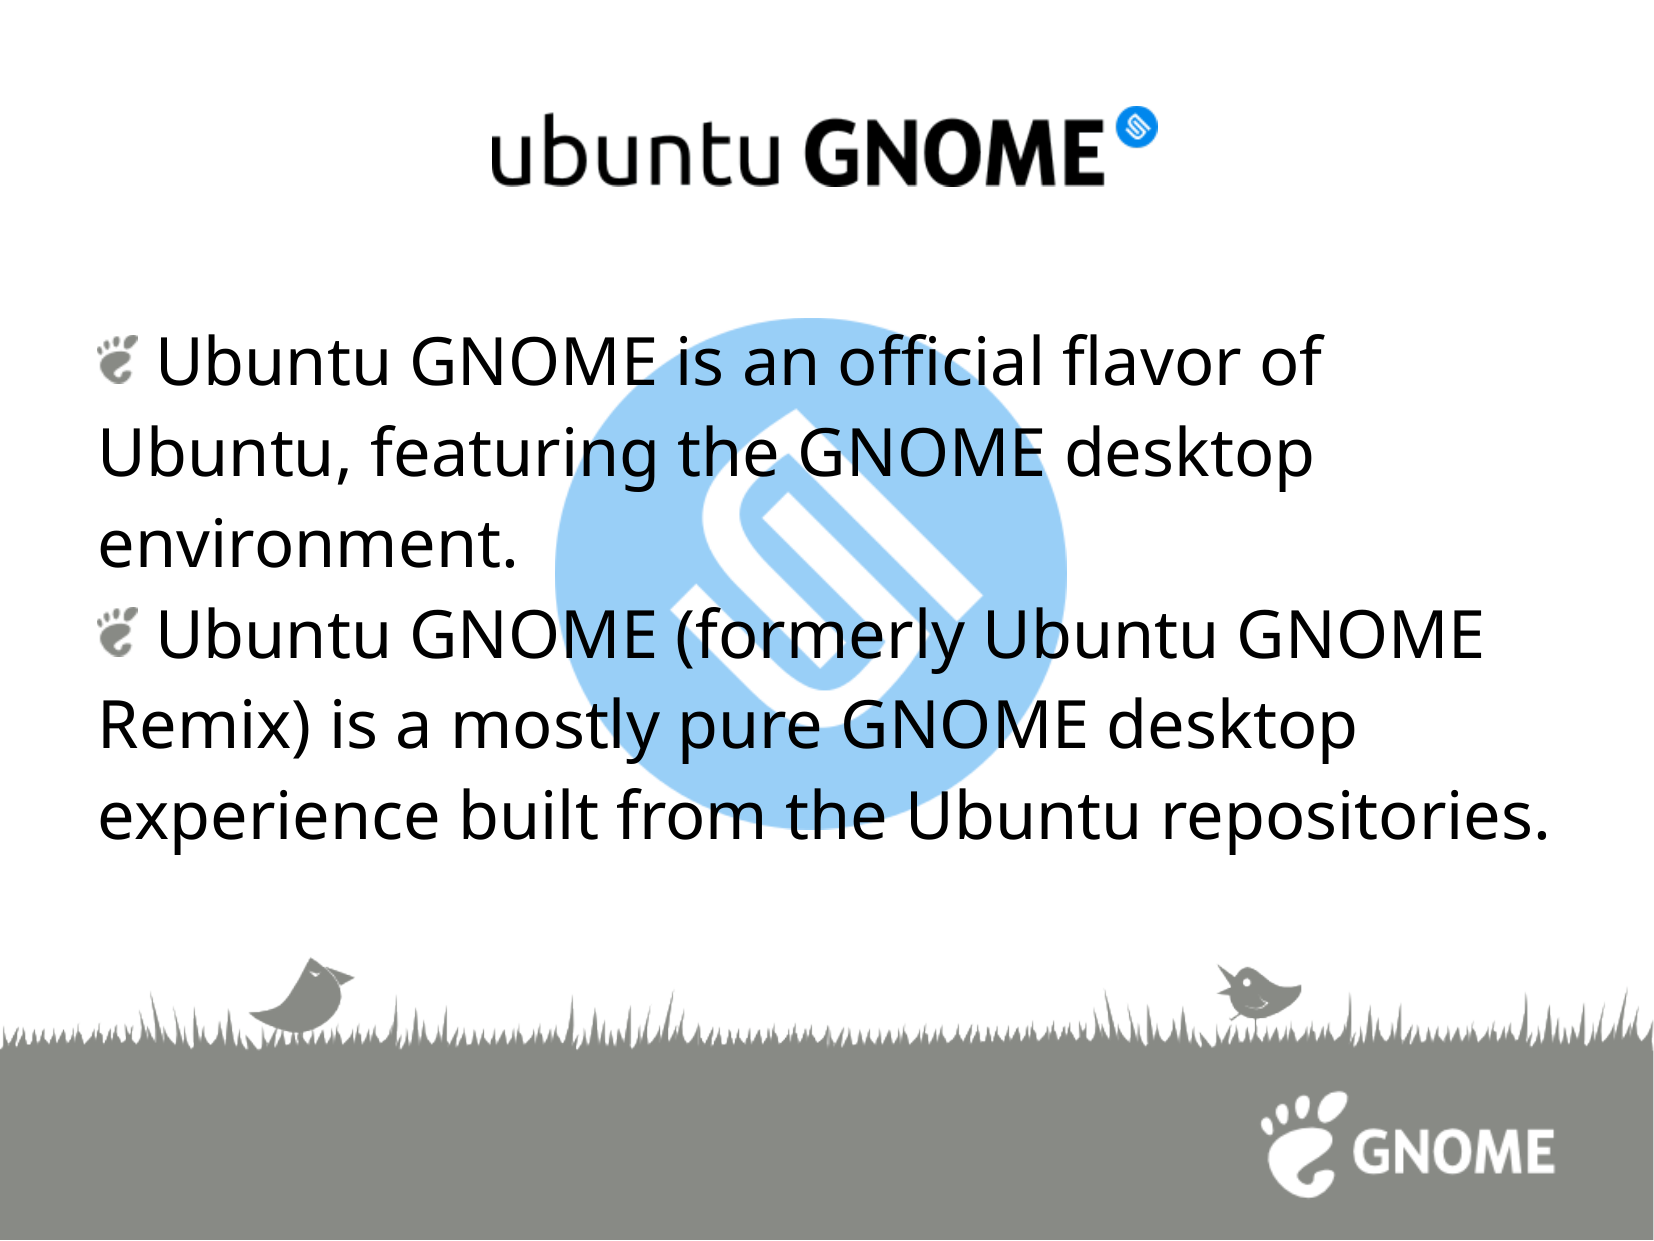

Ubuntu GNOME is an official flavor of Ubuntu, featuring the GNOME desktop environment.
 Ubuntu GNOME (formerly Ubuntu GNOME Remix) is a mostly pure GNOME desktop experience built from the Ubuntu repositories.